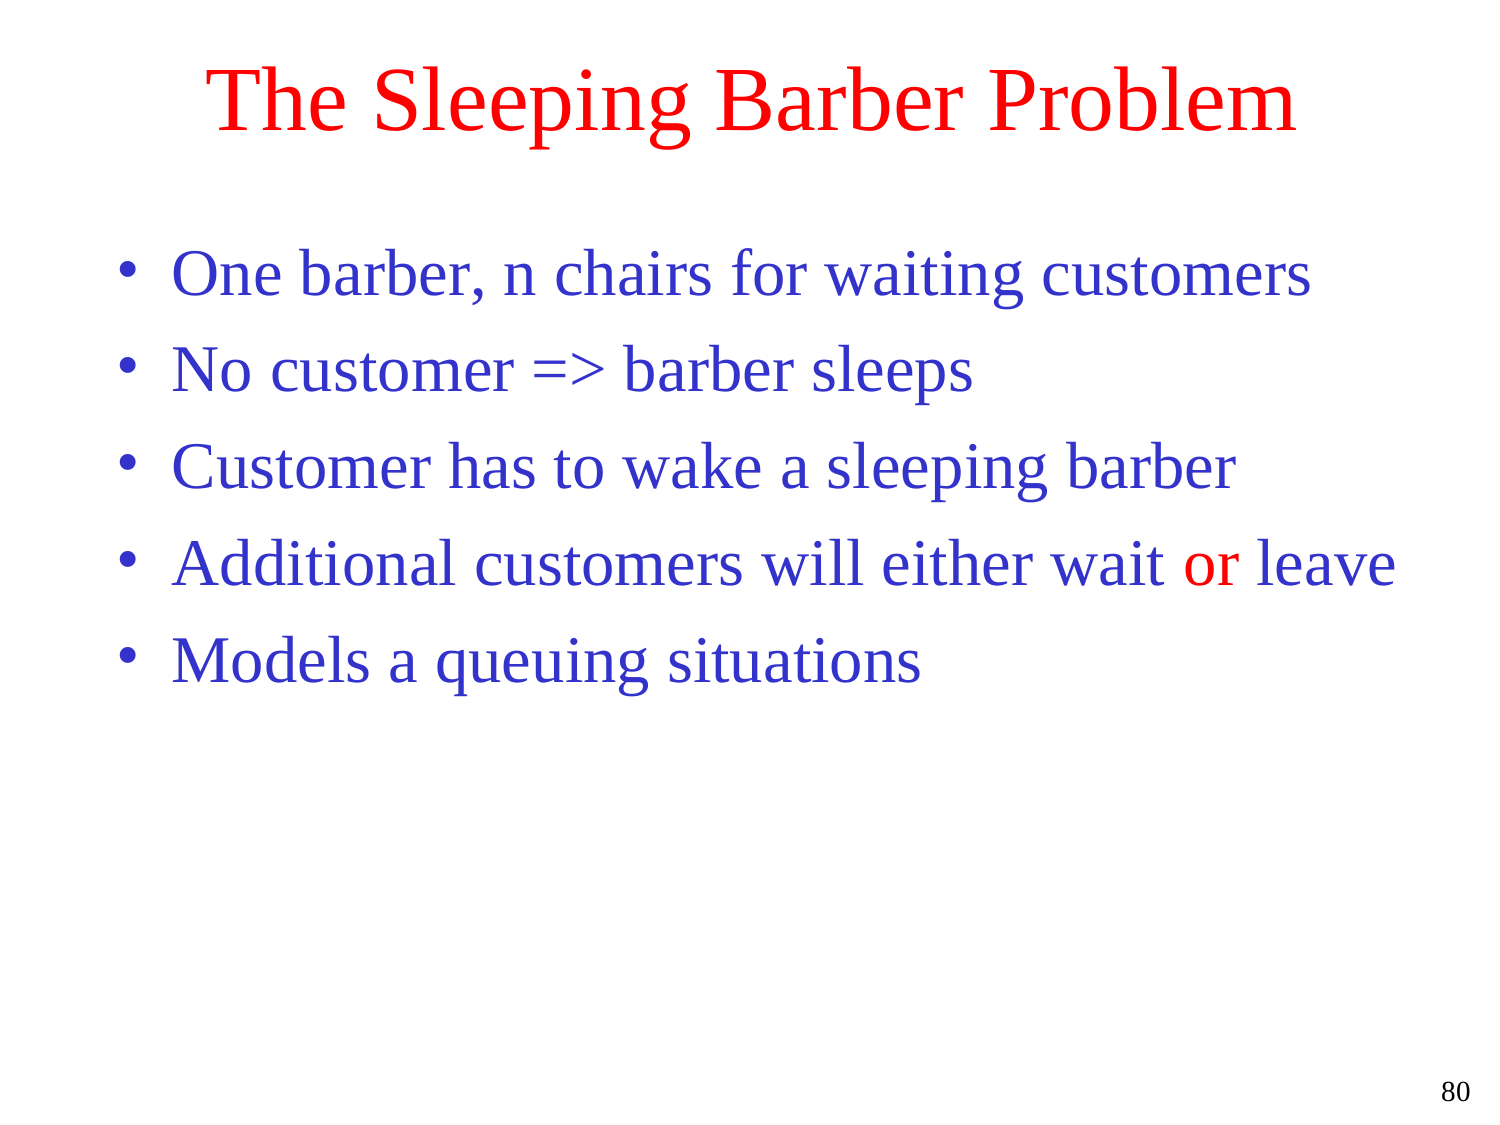

The Sleeping Barber Problem
One barber, n chairs for waiting customers
No customer => barber sleeps
Customer has to wake a sleeping barber
Additional customers will either wait or leave
Models a queuing situations